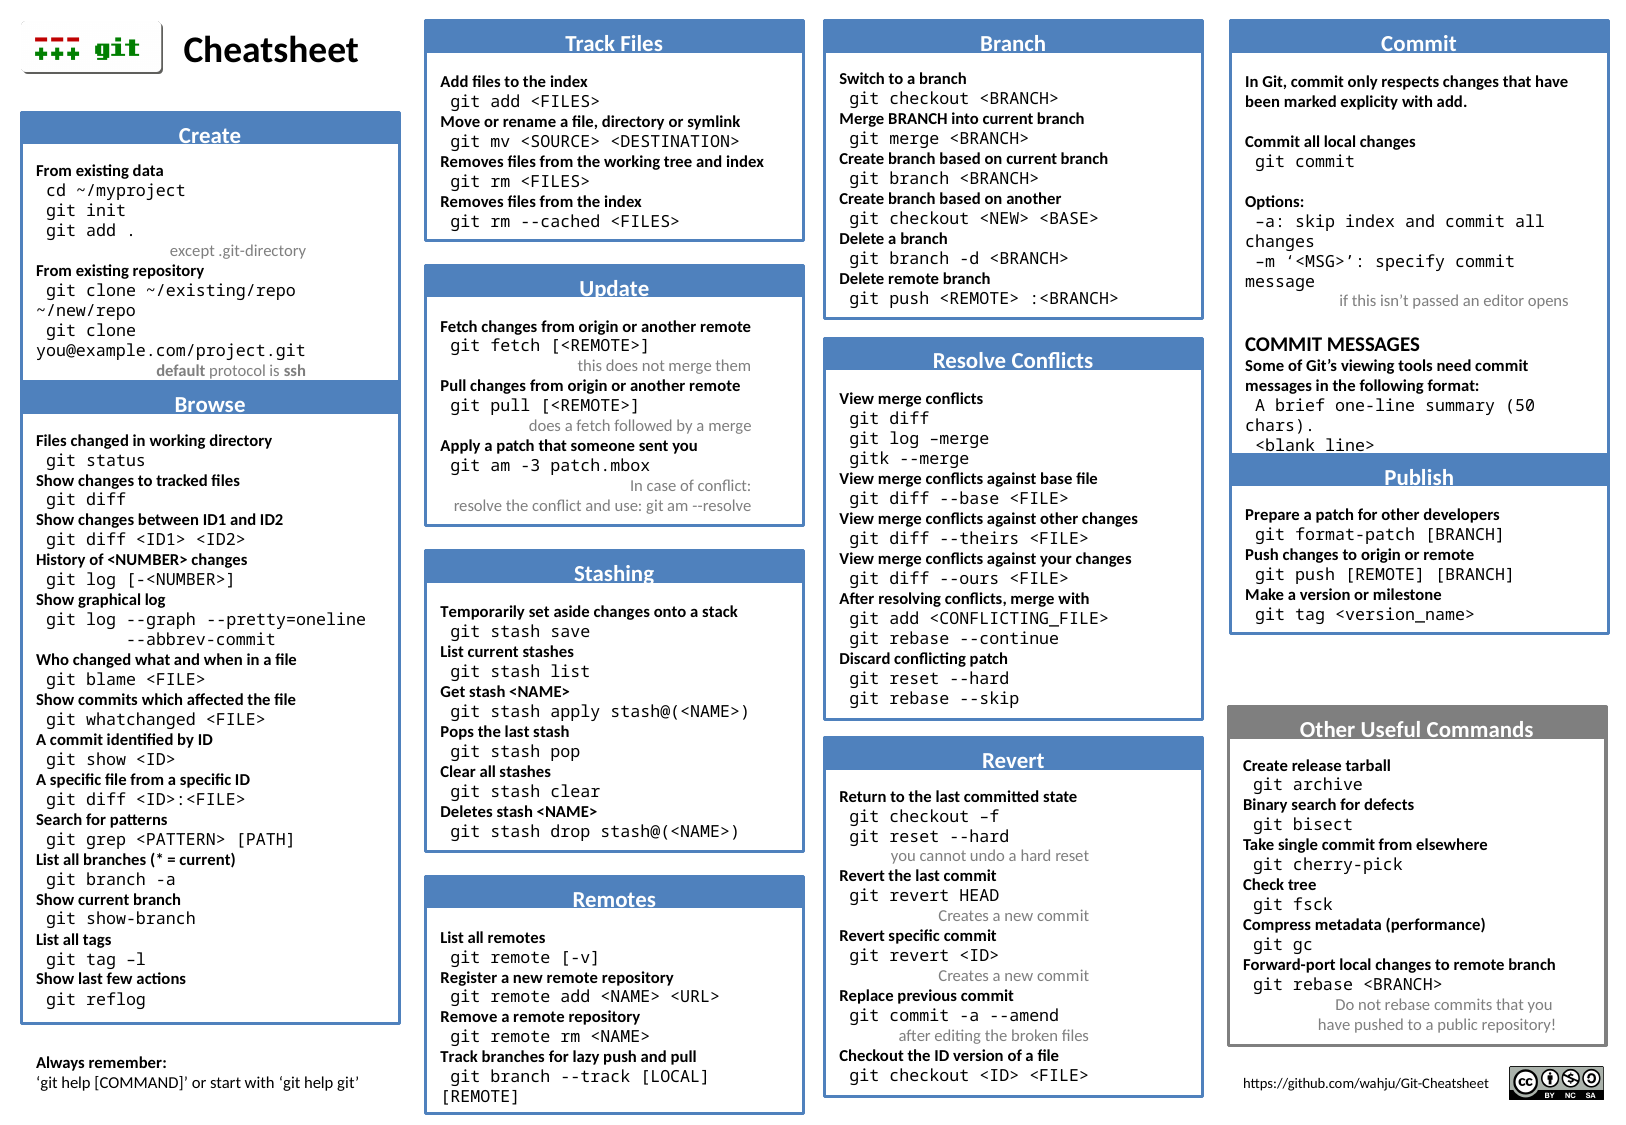

Cheatsheet
Add files to the index
 git add <FILES>
Move or rename a file, directory or symlink
 git mv <SOURCE> <DESTINATION>
Removes files from the working tree and index
 git rm <FILES>
Removes files from the index
 git rm --cached <FILES>
Switch to a branch
 git checkout <BRANCH>
Merge BRANCH into current branch
 git merge <BRANCH>
Create branch based on current branch
 git branch <BRANCH>
Create branch based on another
 git checkout <NEW> <BASE>
Delete a branch
 git branch -d <BRANCH>
Delete remote branch
 git push <REMOTE> :<BRANCH>
In Git, commit only respects changes that have been marked explicity with add.
Commit all local changes
 git commit
Options:
 –a: skip index and commit all changes
 –m ‘<MSG>’: specify commit message
 if this isn’t passed an editor opens
COMMIT MESSAGES
Some of Git’s viewing tools need commit messages in the following format:
 A brief one-line summary (50 chars).
 <blank line>
 More details about the commit.
Track Files
Branch
Commit
From existing data
 cd ~/myproject
 git init
 git add .
except .git-directory
From existing repository
 git clone ~/existing/repo ~/new/repo
 git clone you@example.com/project.git
default protocol is ssh
Create
Fetch changes from origin or another remote
 git fetch [<REMOTE>]
this does not merge them
Pull changes from origin or another remote
 git pull [<REMOTE>]
does a fetch followed by a merge
Apply a patch that someone sent you
 git am -3 patch.mbox
In case of conflict:
resolve the conflict and use: git am --resolve
Update
View merge conflicts
 git diff
 git log –merge
 gitk --merge
View merge conflicts against base file
 git diff --base <FILE>
View merge conflicts against other changes
 git diff --theirs <FILE>
View merge conflicts against your changes
 git diff --ours <FILE>
After resolving conflicts, merge with
 git add <CONFLICTING_FILE>
 git rebase --continue
Discard conflicting patch
 git reset --hard
 git rebase --skip
Resolve Conflicts
Files changed in working directory
 git status
Show changes to tracked files
 git diff
Show changes between ID1 and ID2
 git diff <ID1> <ID2>
History of <NUMBER> changes
 git log [-<NUMBER>]
Show graphical log
 git log --graph --pretty=oneline
 --abbrev-commit
Who changed what and when in a file
 git blame <FILE>
Show commits which affected the file
 git whatchanged <FILE>
A commit identified by ID
 git show <ID>
A specific file from a specific ID
 git diff <ID>:<FILE>
Search for patterns
 git grep <PATTERN> [PATH]
List all branches (* = current)
 git branch -a
Show current branch
 git show-branch
List all tags
 git tag –l
Show last few actions
 git reflog
Browse
Prepare a patch for other developers
 git format-patch [BRANCH]
Push changes to origin or remote
 git push [REMOTE] [BRANCH]
Make a version or milestone
 git tag <version_name>
Publish
Temporarily set aside changes onto a stack
 git stash save
List current stashes
 git stash list
Get stash <NAME>
 git stash apply stash@(<NAME>)
Pops the last stash
 git stash pop
Clear all stashes
 git stash clear
Deletes stash <NAME>
 git stash drop stash@(<NAME>)
Stashing
Create release tarball
 git archive
Binary search for defects
 git bisect
Take single commit from elsewhere
 git cherry-pick
Check tree
 git fsck
Compress metadata (performance)
 git gc
Forward-port local changes to remote branch
 git rebase <BRANCH>
Do not rebase commits that you
have pushed to a public repository!
Other Useful Commands
Return to the last committed state
 git checkout –f
 git reset --hard
you cannot undo a hard reset
Revert the last commit
 git revert HEAD
Creates a new commit
Revert specific commit
 git revert <ID>
Creates a new commit
Replace previous commit
 git commit -a --amend
after editing the broken files
Checkout the ID version of a file
 git checkout <ID> <FILE>
Revert
List all remotes
 git remote [-v]
Register a new remote repository
 git remote add <NAME> <URL>
Remove a remote repository
 git remote rm <NAME>
Track branches for lazy push and pull
 git branch --track [LOCAL] [REMOTE]
Remotes
Always remember:
‘git help [COMMAND]’ or start with ‘git help git’
https://github.com/wahju/Git-Cheatsheet